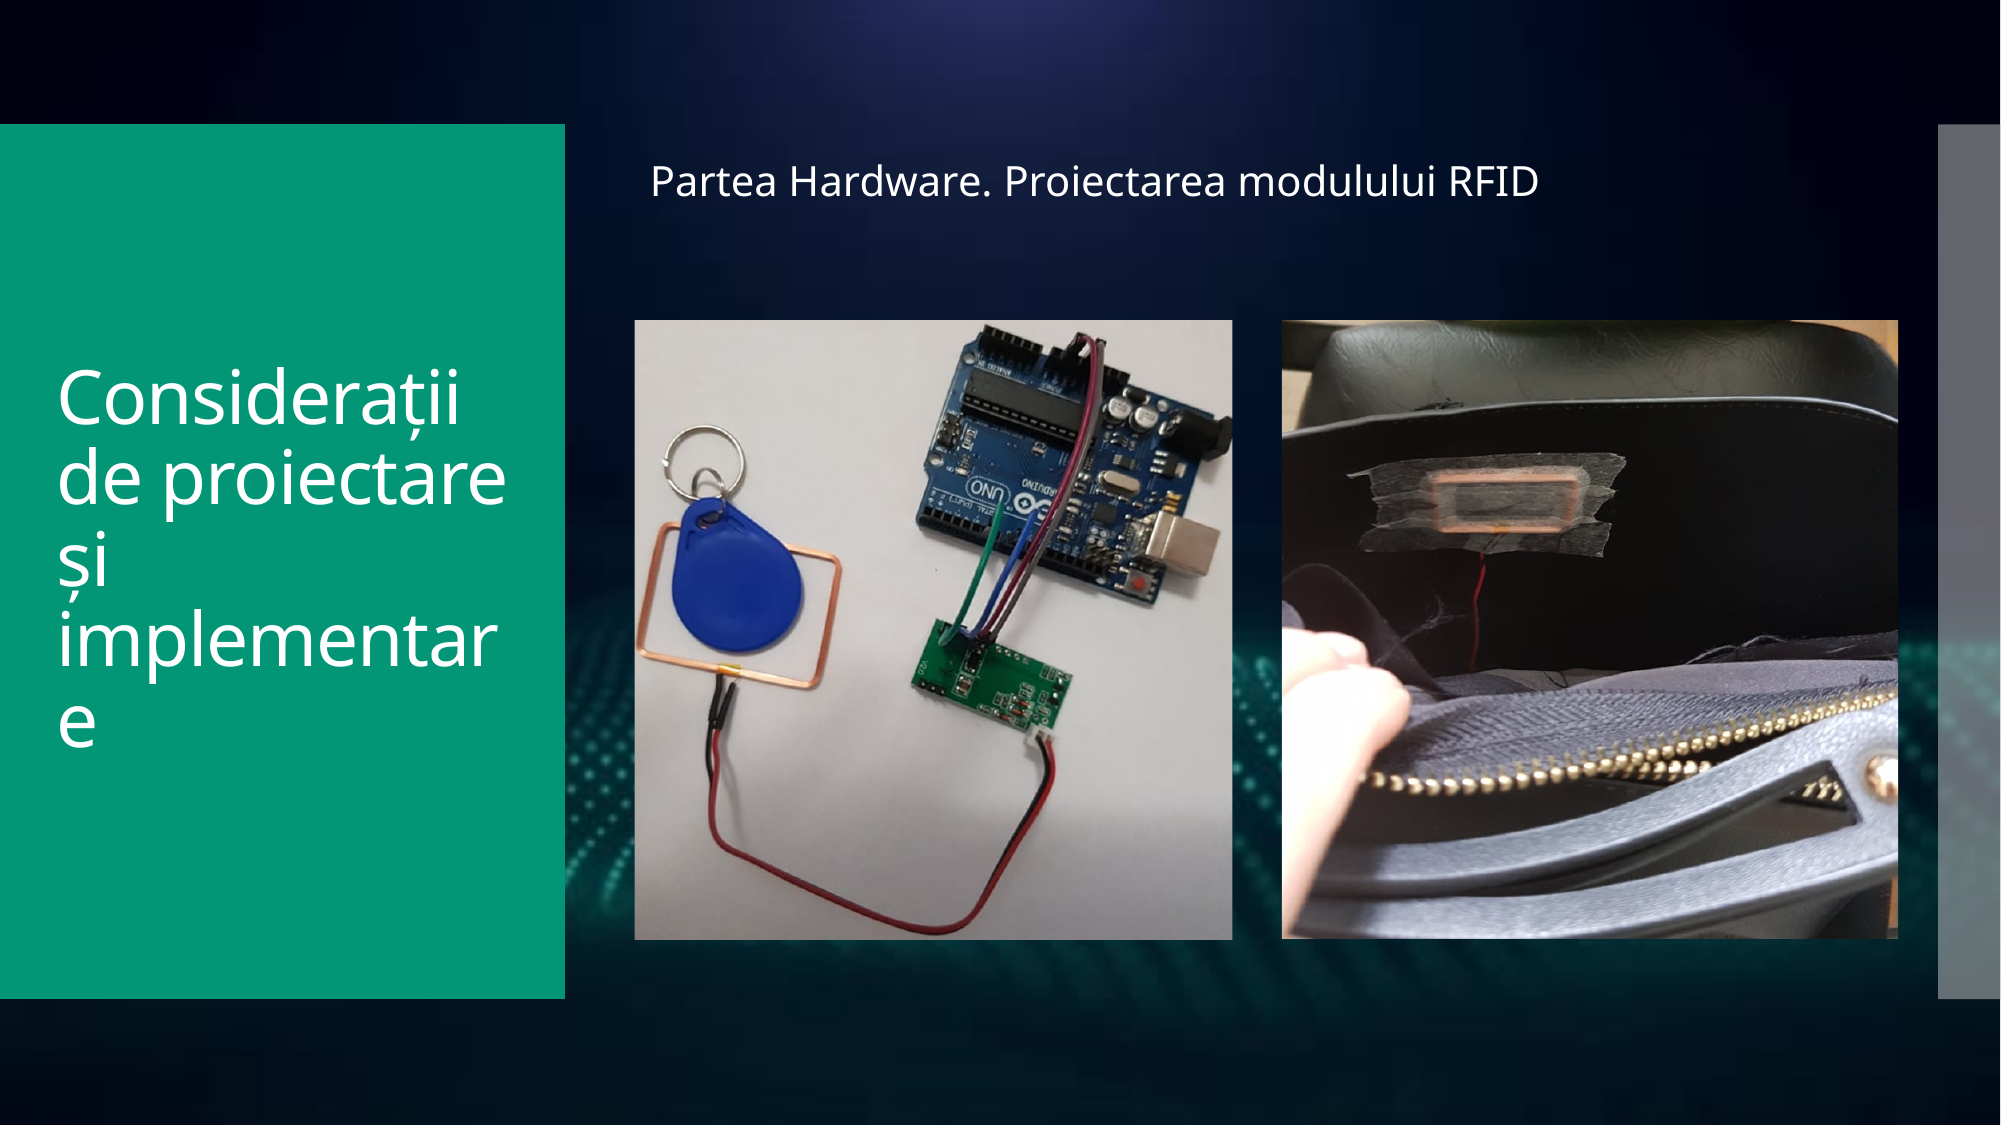

Partea Hardware. Proiectarea modulului RFID
# Consideraţii de proiectare şi implementare